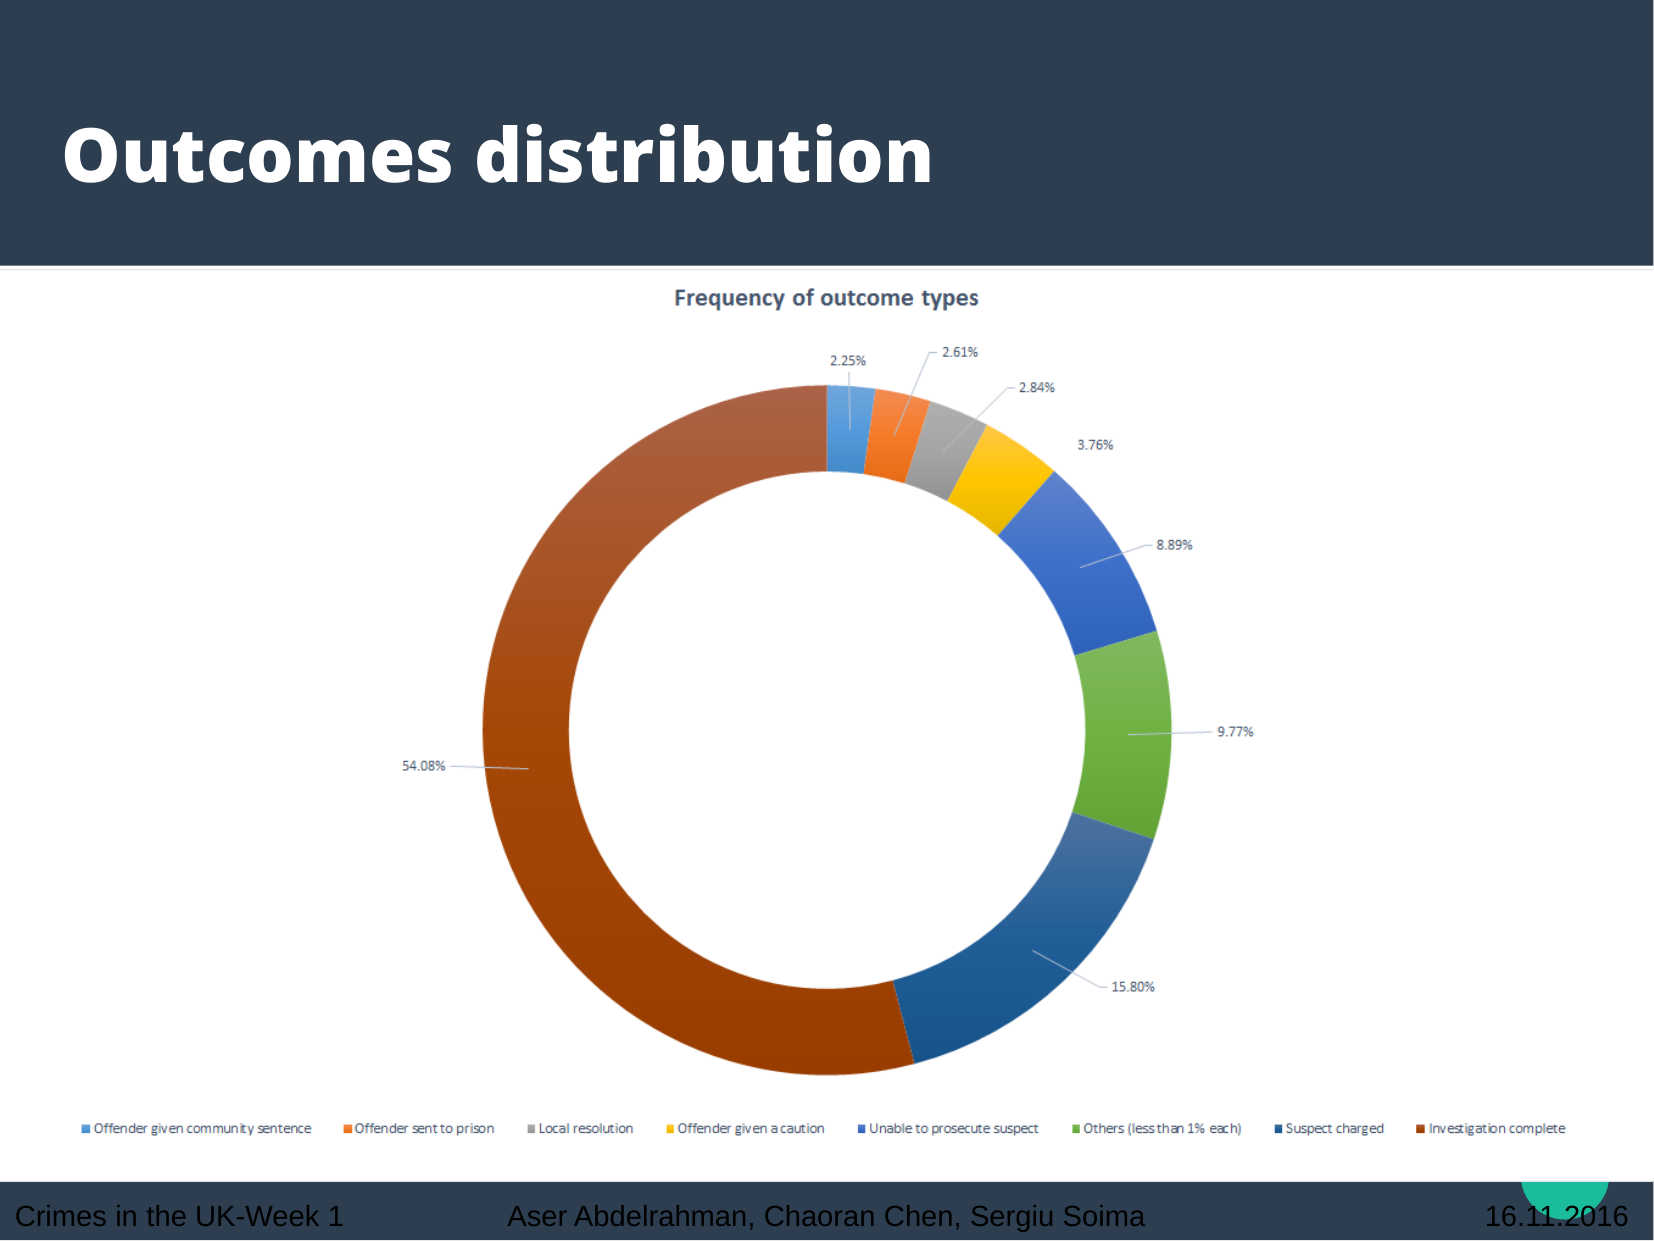

# Outcomes distribution
Crimes in the UK-Week 1
Aser Abdelrahman, Chaoran Chen, Sergiu Soima
16.11.2016